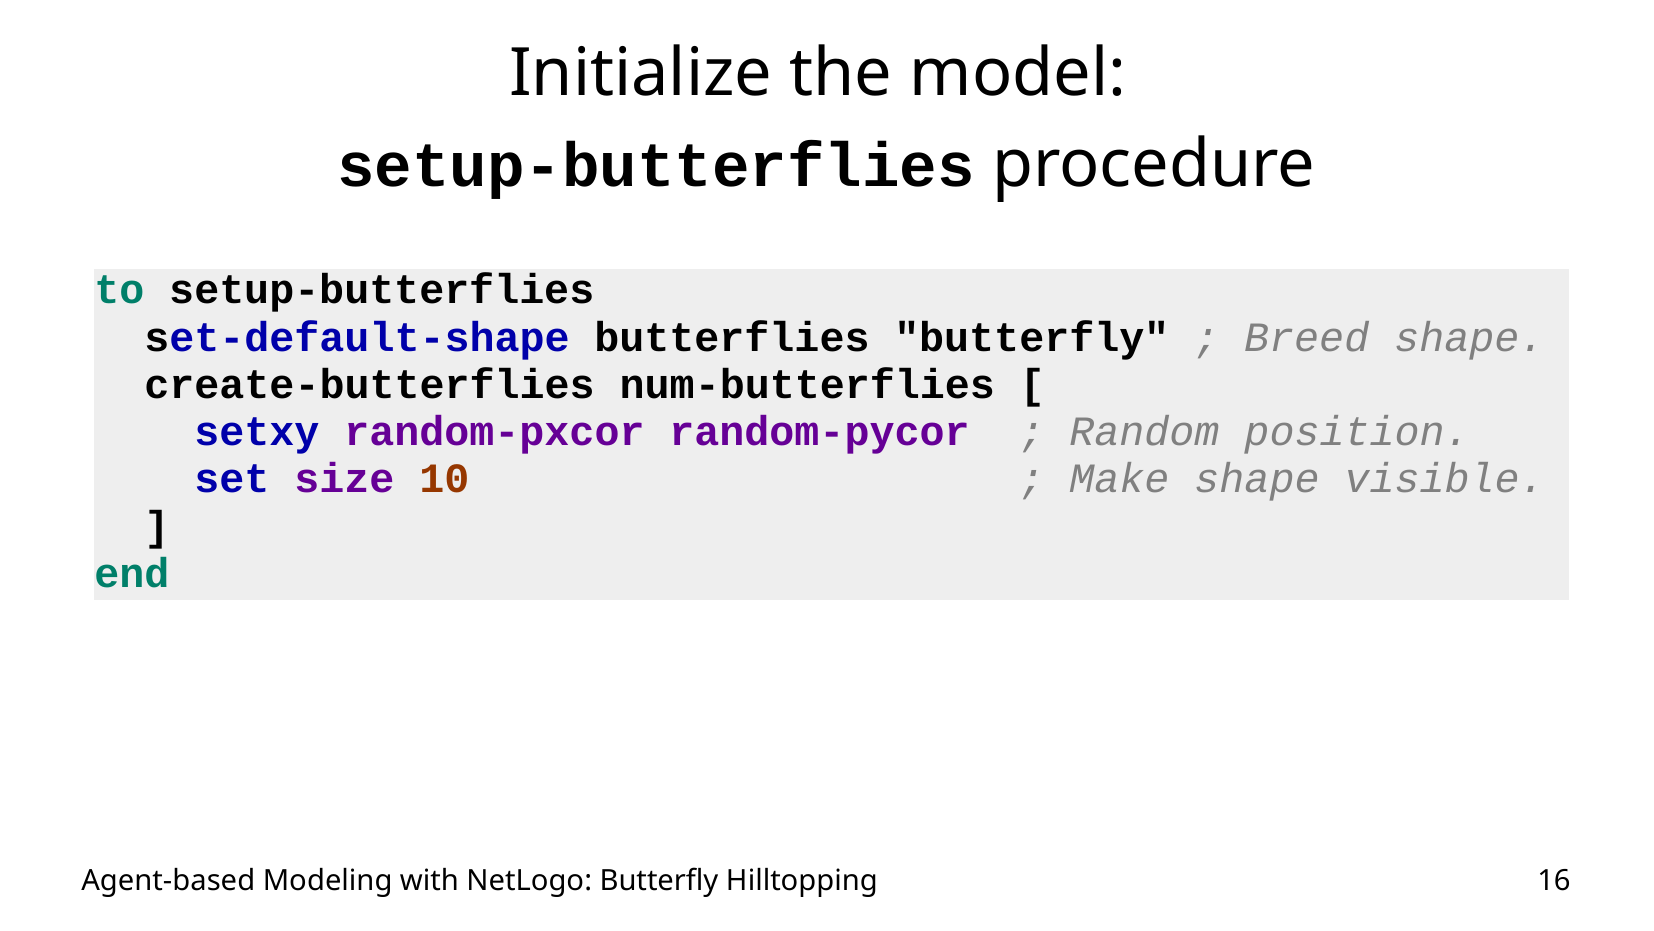

# Initialize the model: setup-butterflies procedure
to setup-butterflies
 set-default-shape butterflies "butterfly" ; Breed shape.
 create-butterflies num-butterflies [
 setxy random-pxcor random-pycor ; Random position.
 set size 10 ; Make shape visible.
 ]
end
Agent-based Modeling with NetLogo: Butterfly Hilltopping
16